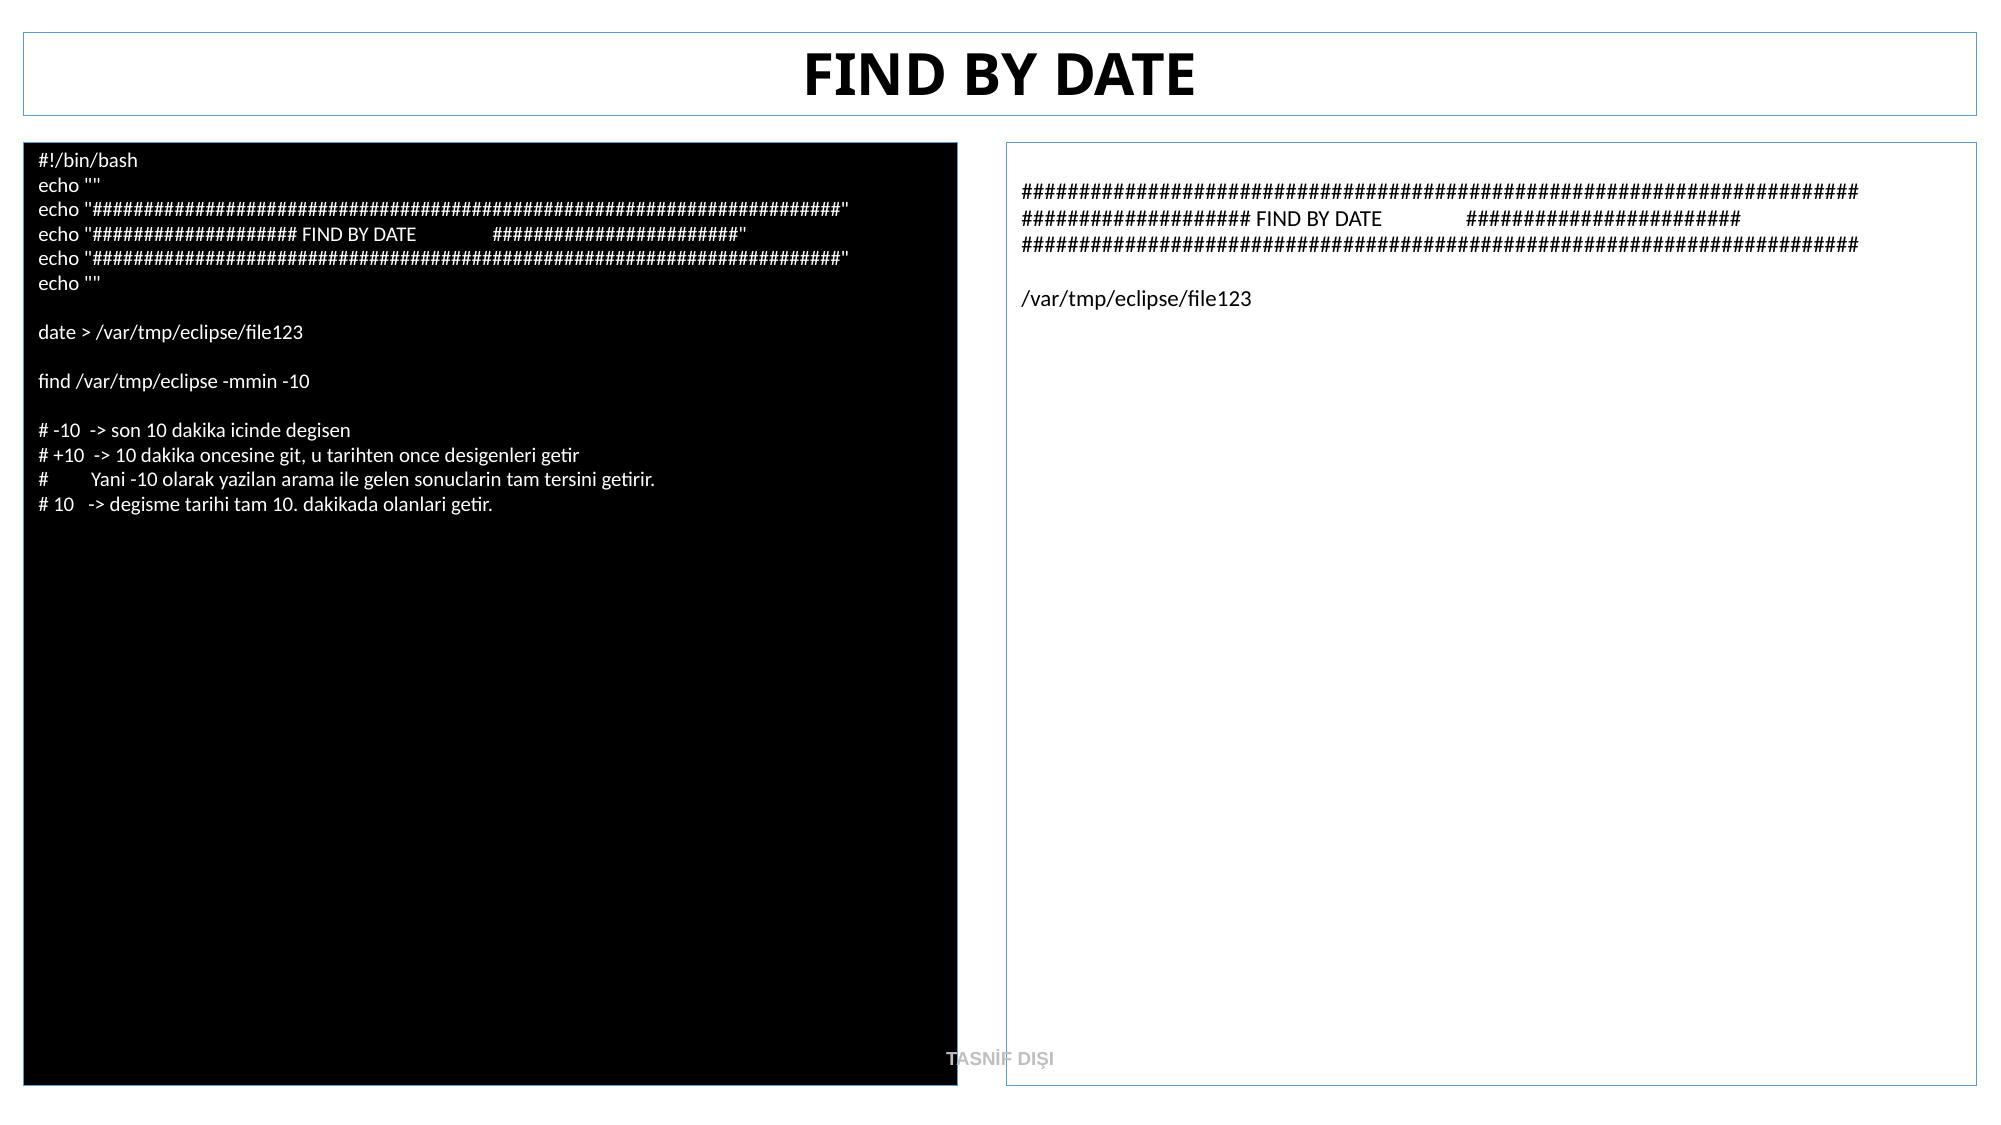

# FIND BY DATE
#!/bin/bash
echo ""
echo "#########################################################################"
echo "#################### FIND BY DATE ########################"
echo "#########################################################################"
echo ""
date > /var/tmp/eclipse/file123
find /var/tmp/eclipse -mmin -10
# -10 -> son 10 dakika icinde degisen
# +10 -> 10 dakika oncesine git, u tarihten once desigenleri getir
# Yani -10 olarak yazilan arama ile gelen sonuclarin tam tersini getirir.
# 10 -> degisme tarihi tam 10. dakikada olanlari getir.
#########################################################################
#################### FIND BY DATE ########################
#########################################################################
/var/tmp/eclipse/file123
TASNİF DIŞI